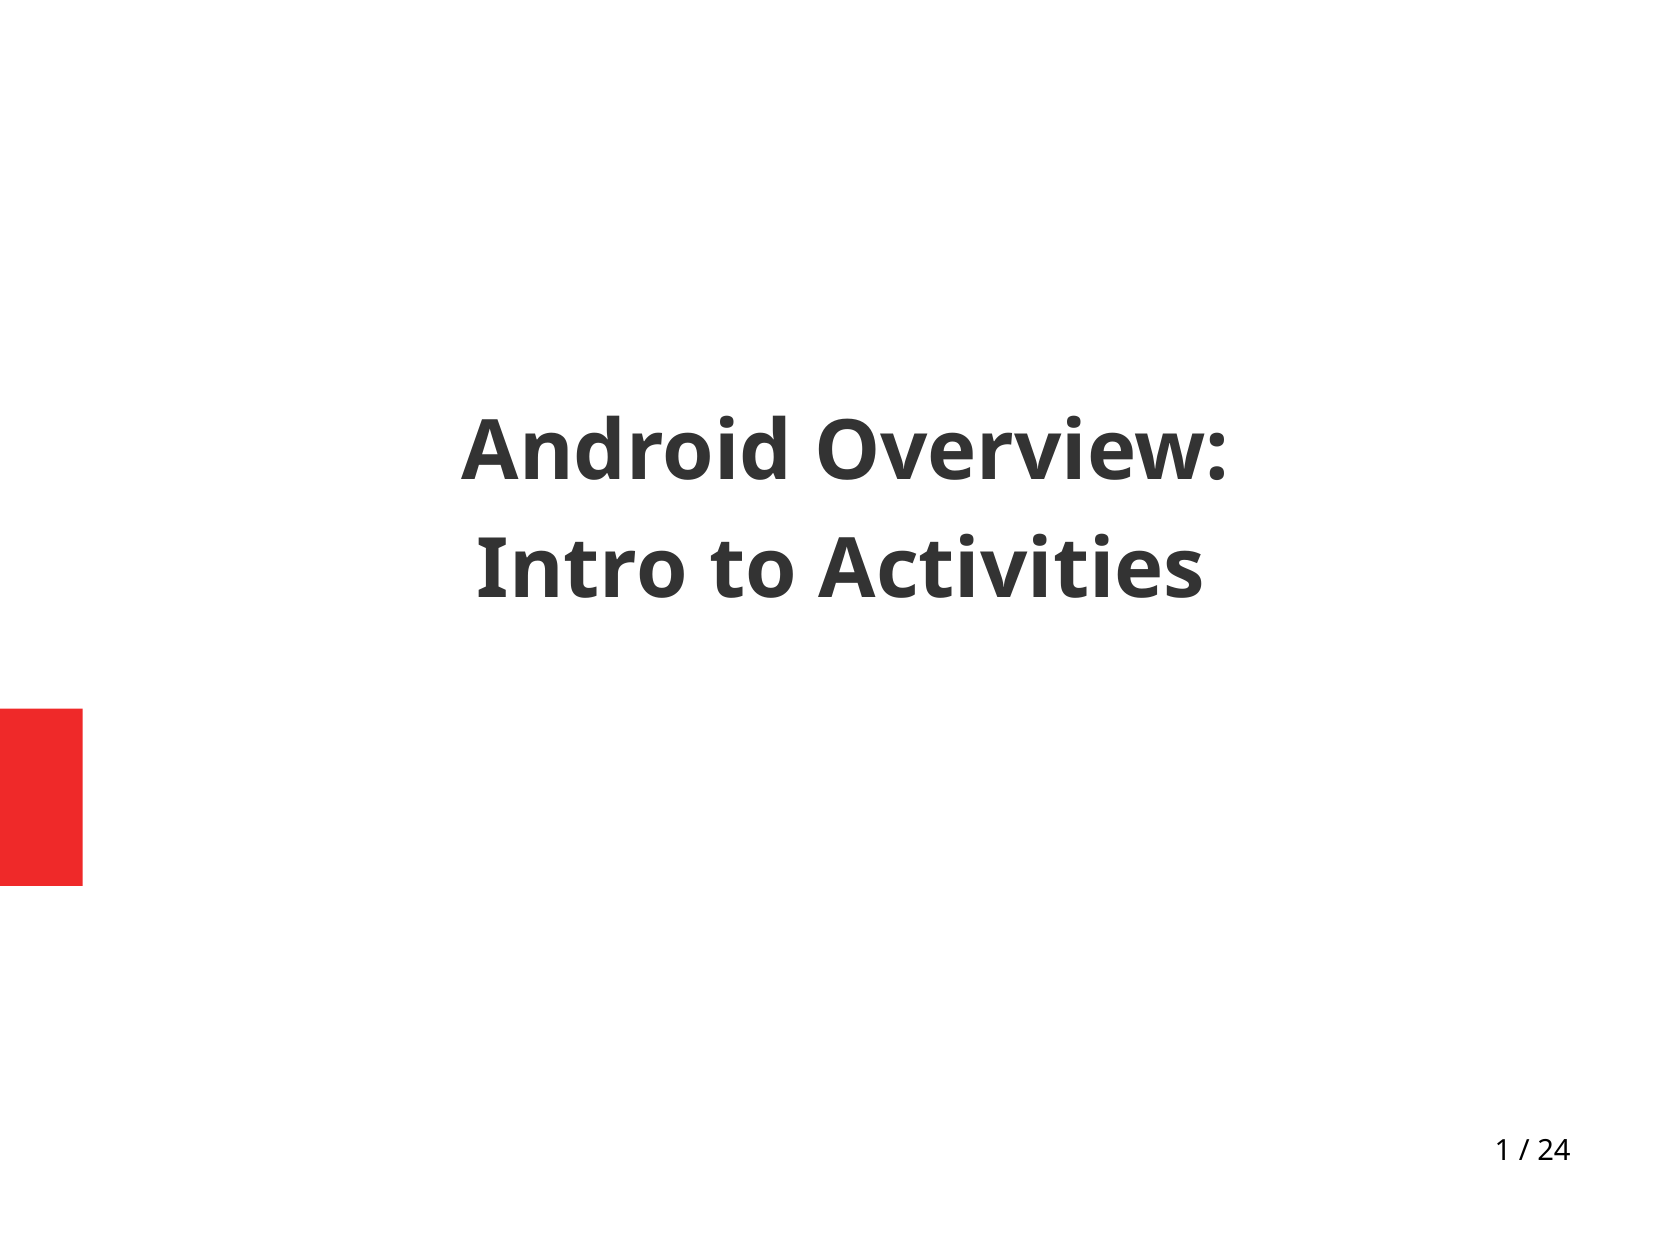

# Android Overview: Intro to Activities
1